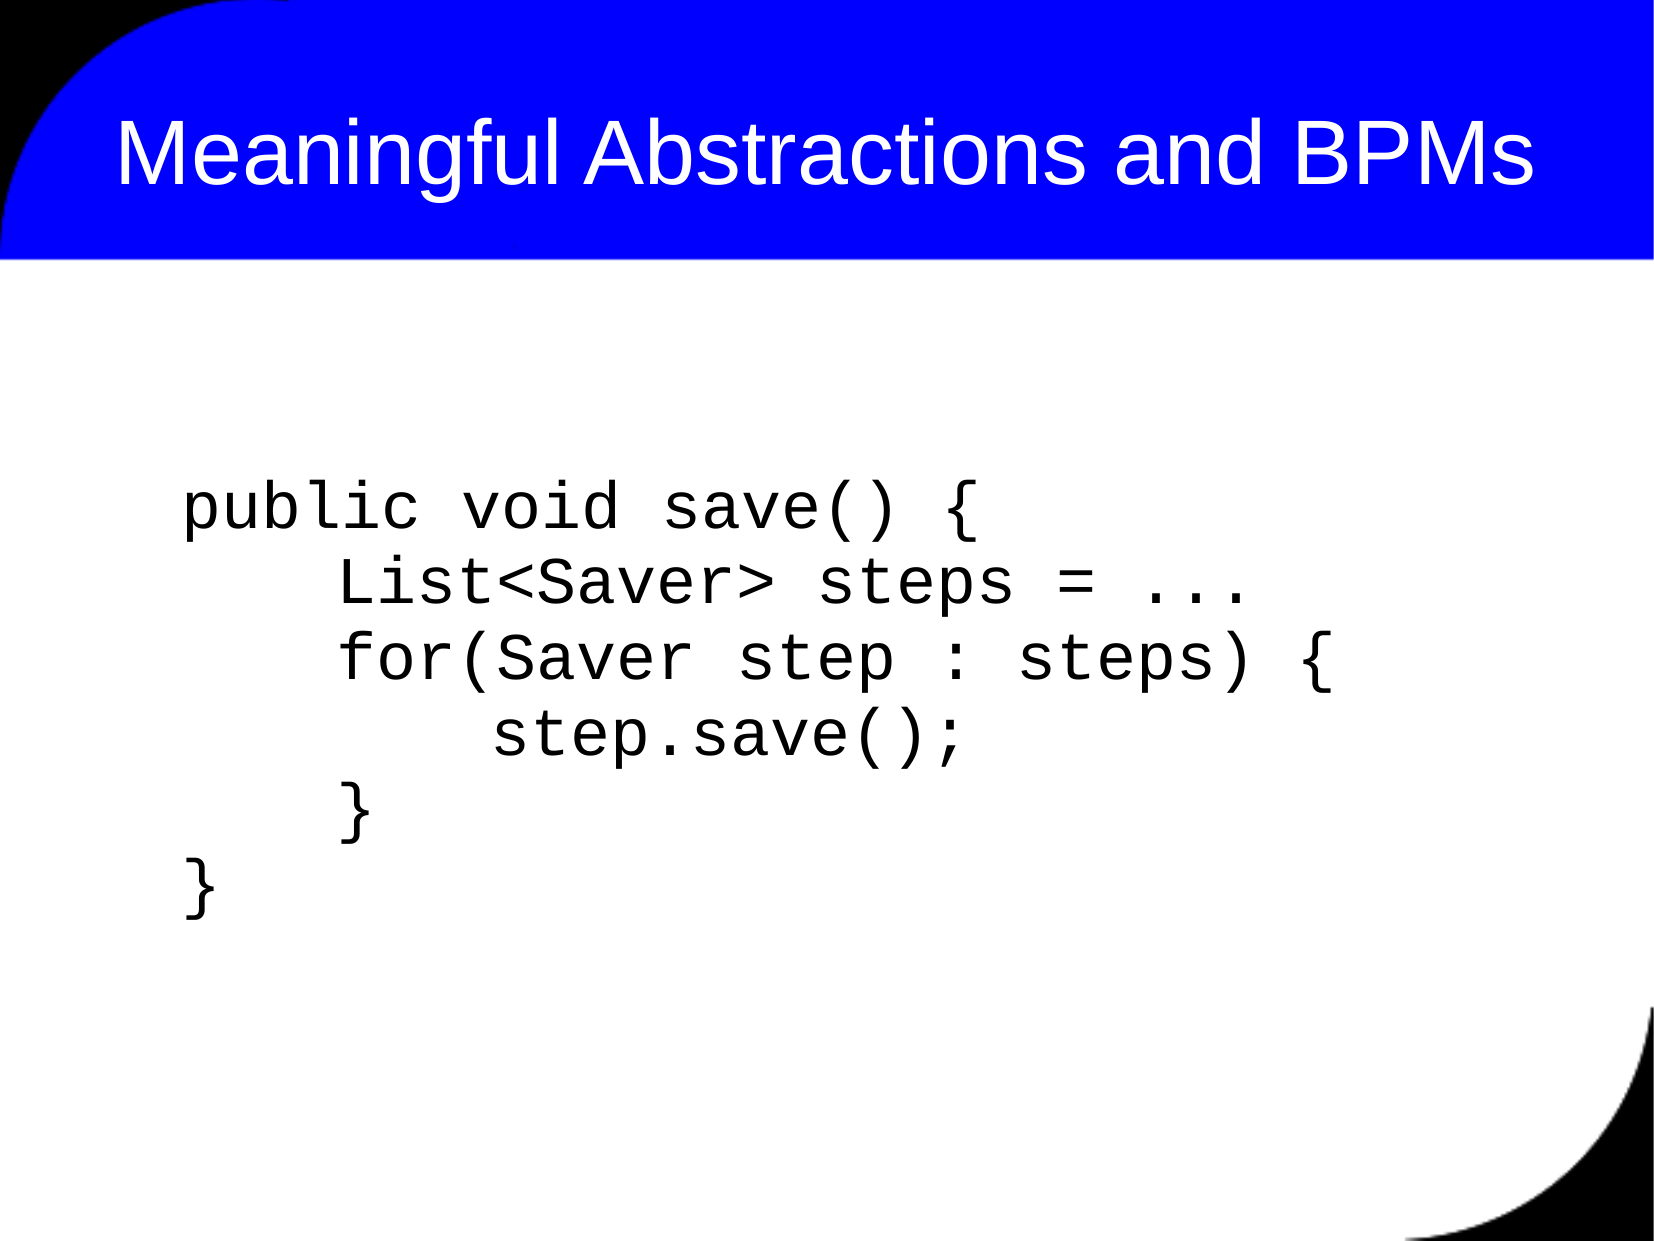

# Meaningful Abstractions and BPMs
public void save() {
	 List<Saver> steps = ...
	 for(Saver step : steps) {
		 step.save();
	 }
}